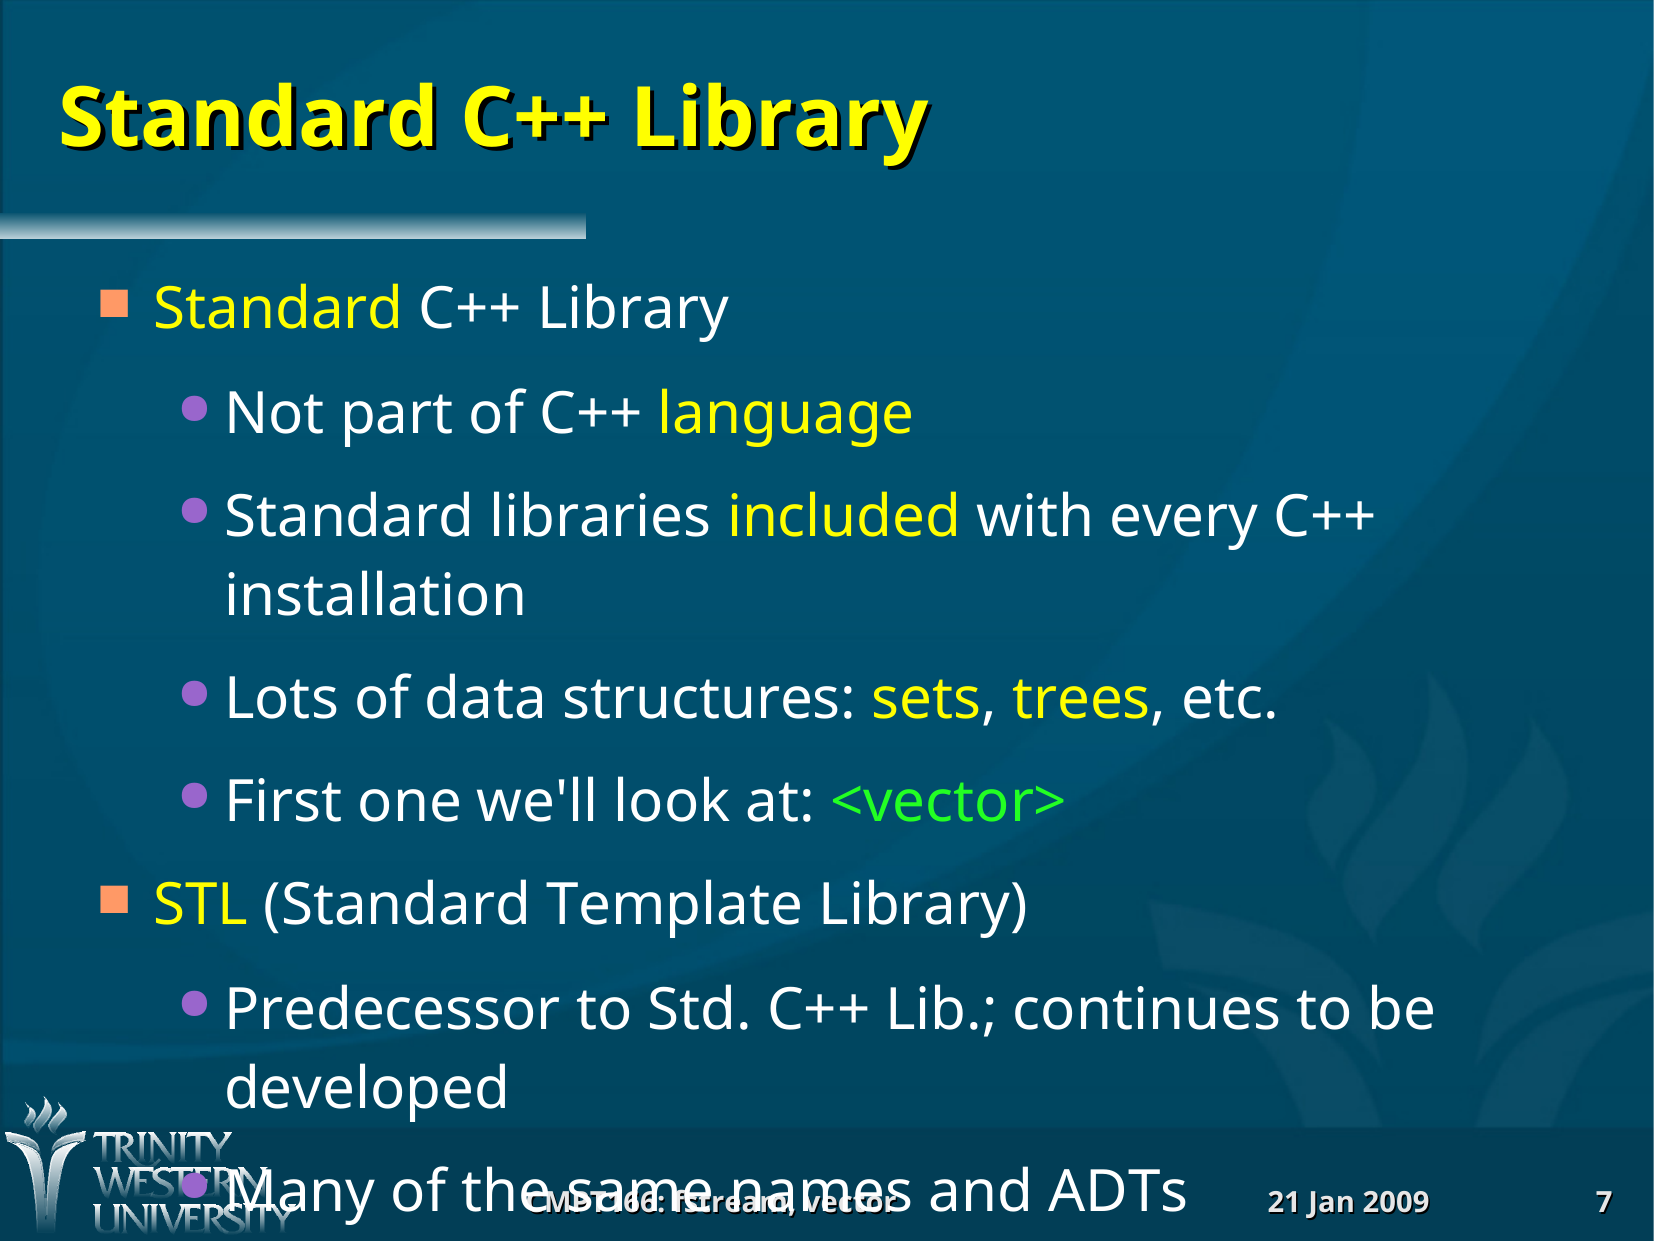

# Standard C++ Library
Standard C++ Library
Not part of C++ language
Standard libraries included with every C++ installation
Lots of data structures: sets, trees, etc.
First one we'll look at: <vector>
STL (Standard Template Library)
Predecessor to Std. C++ Lib.; continues to be developed
Many of the same names and ADTs
CMPT166: fstream, vector
21 Jan 2009
7